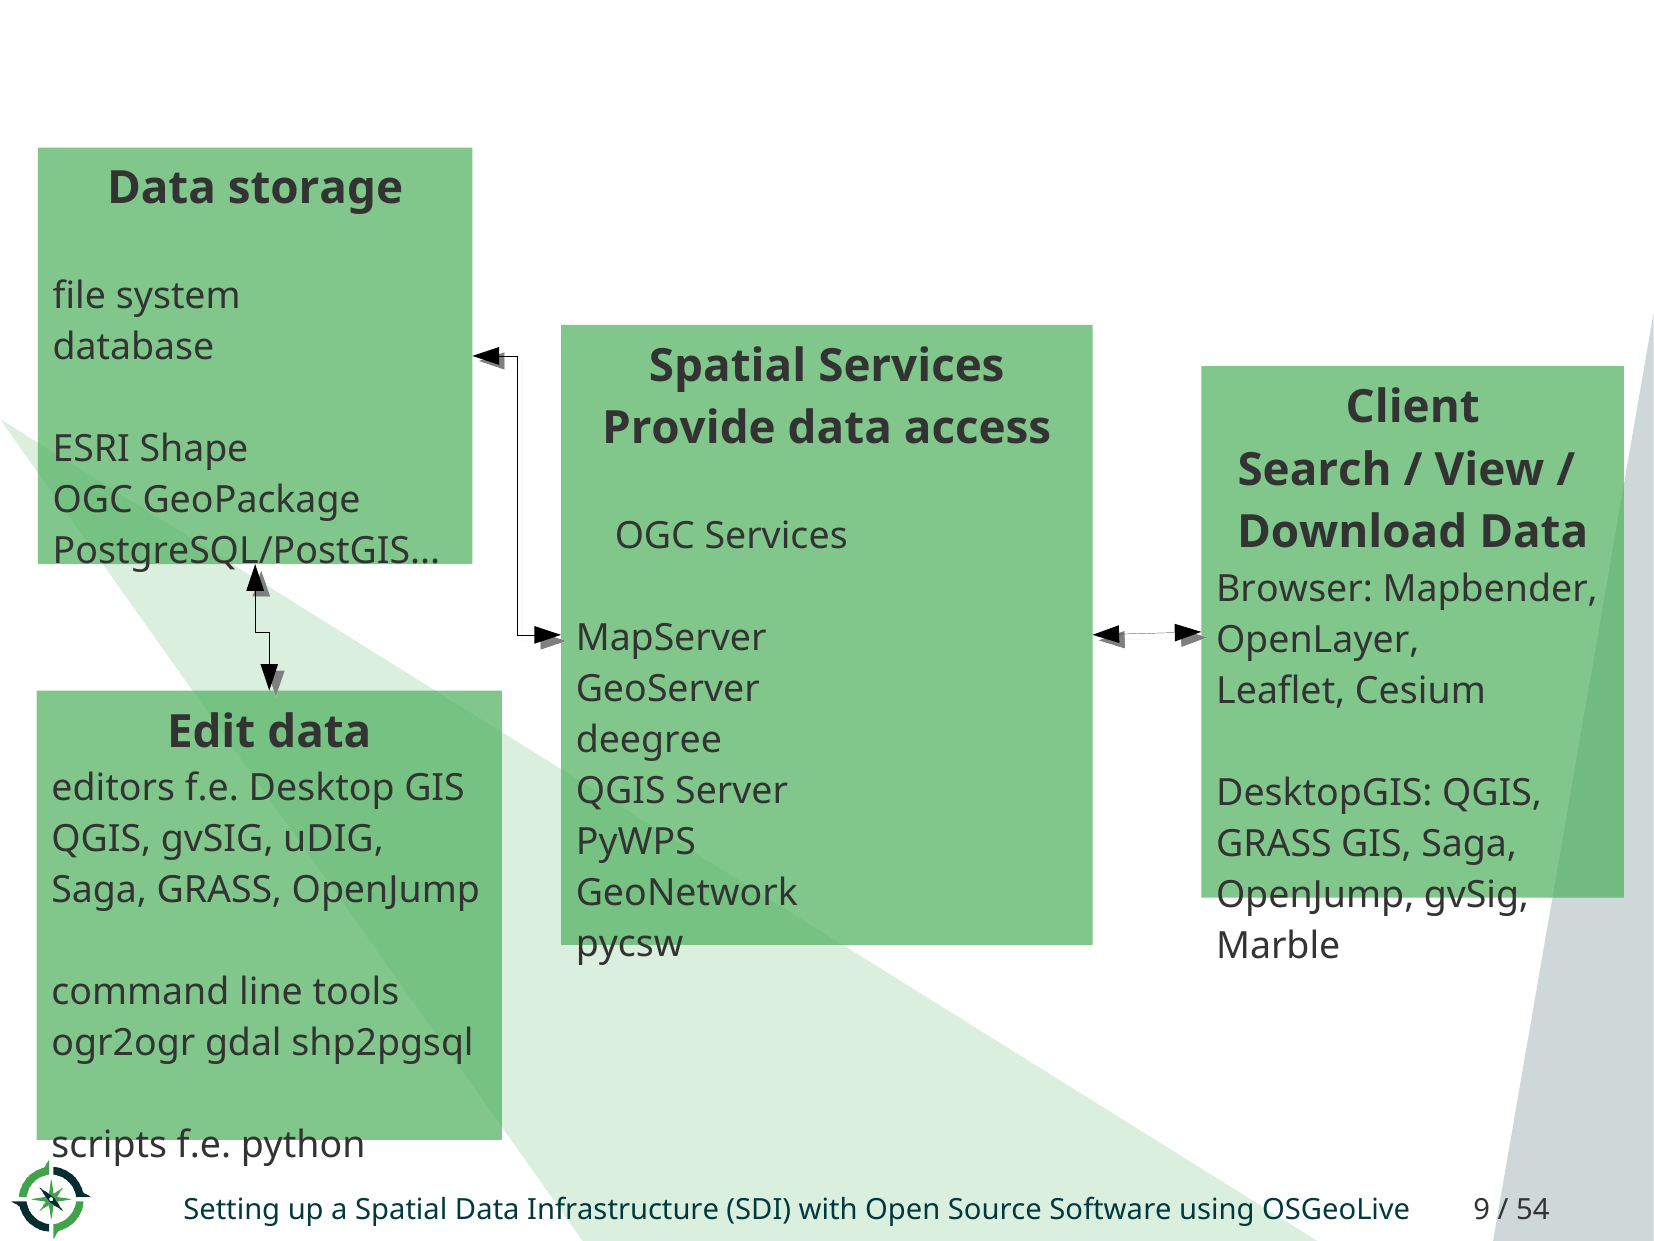

Data storage
file system
database
ESRI Shape
OGC GeoPackage
PostgreSQL/PostGIS...
Spatial Services
Provide data access
 OGC Services
MapServer
GeoServer
deegree
QGIS Server
PyWPS
GeoNetwork
pycsw
Client
Search / View /
Download Data
Browser: Mapbender,
OpenLayer,
Leaflet, Cesium
DesktopGIS: QGIS,
GRASS GIS, Saga,
OpenJump, gvSig,
Marble
Edit data
editors f.e. Desktop GIS
QGIS, gvSIG, uDIG,
Saga, GRASS, OpenJump
command line tools
ogr2ogr gdal shp2pgsql
scripts f.e. python